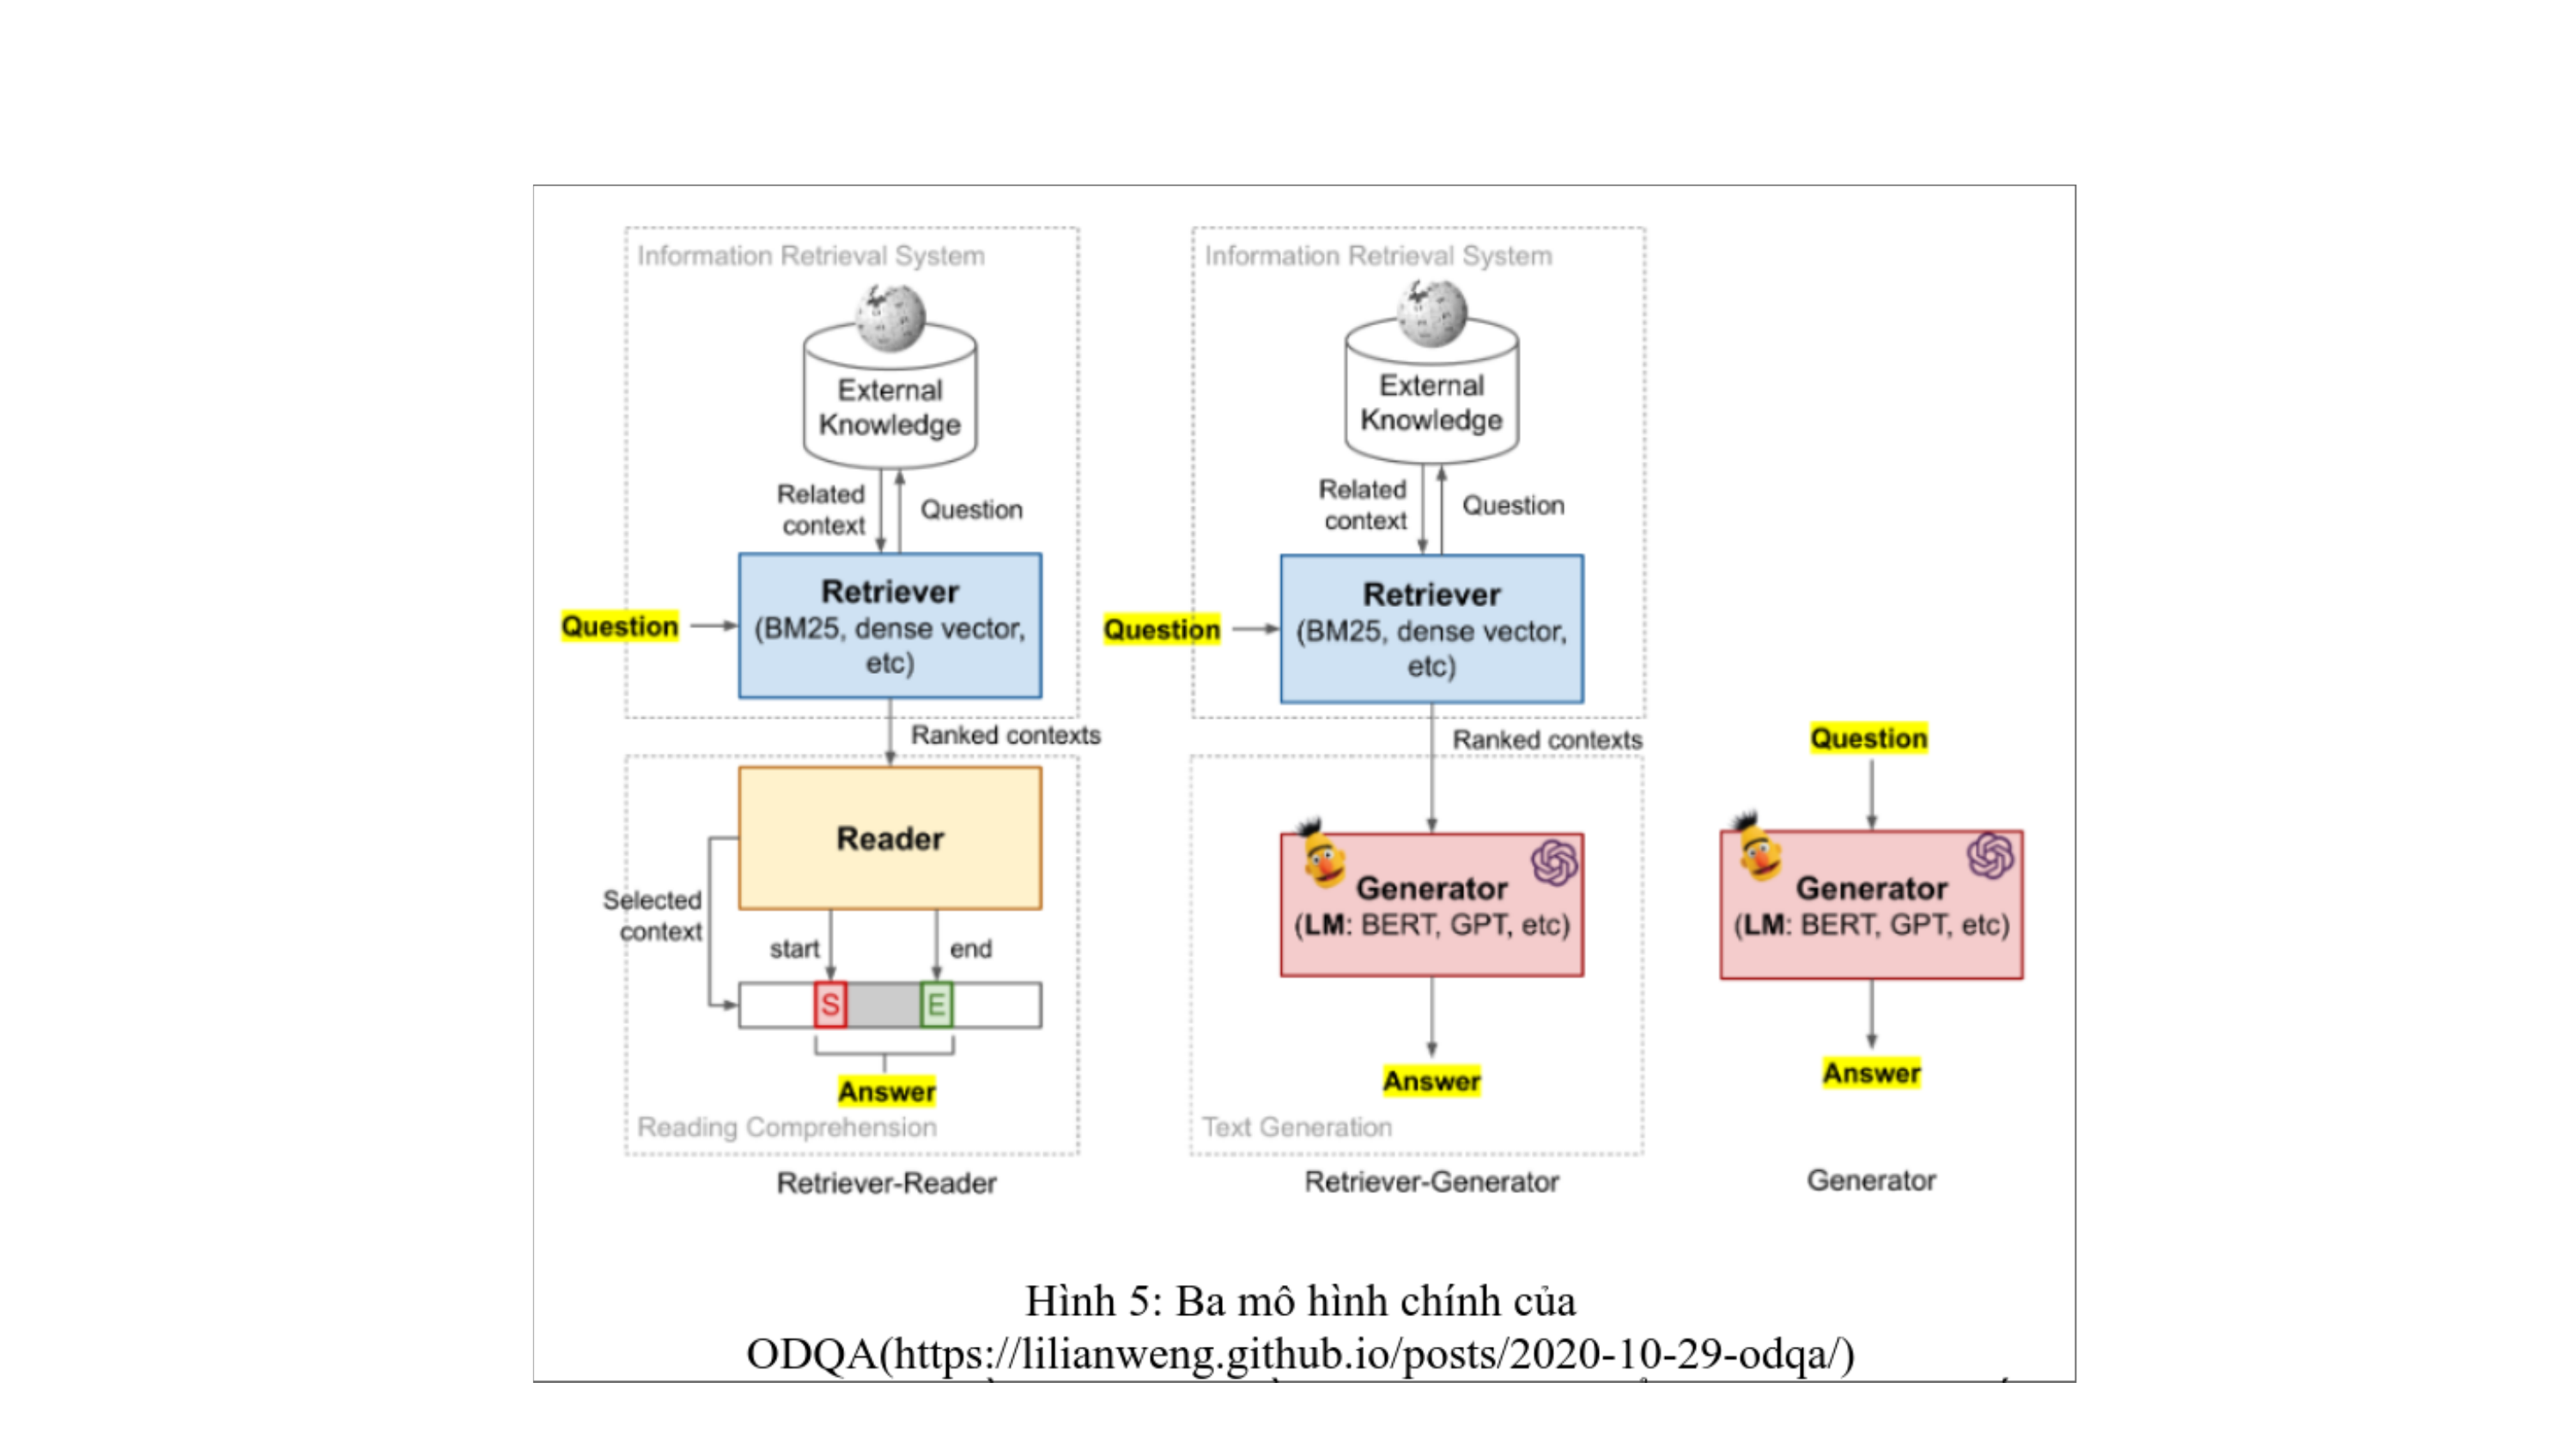

Các cách để tạo mô hình hỏi đáp